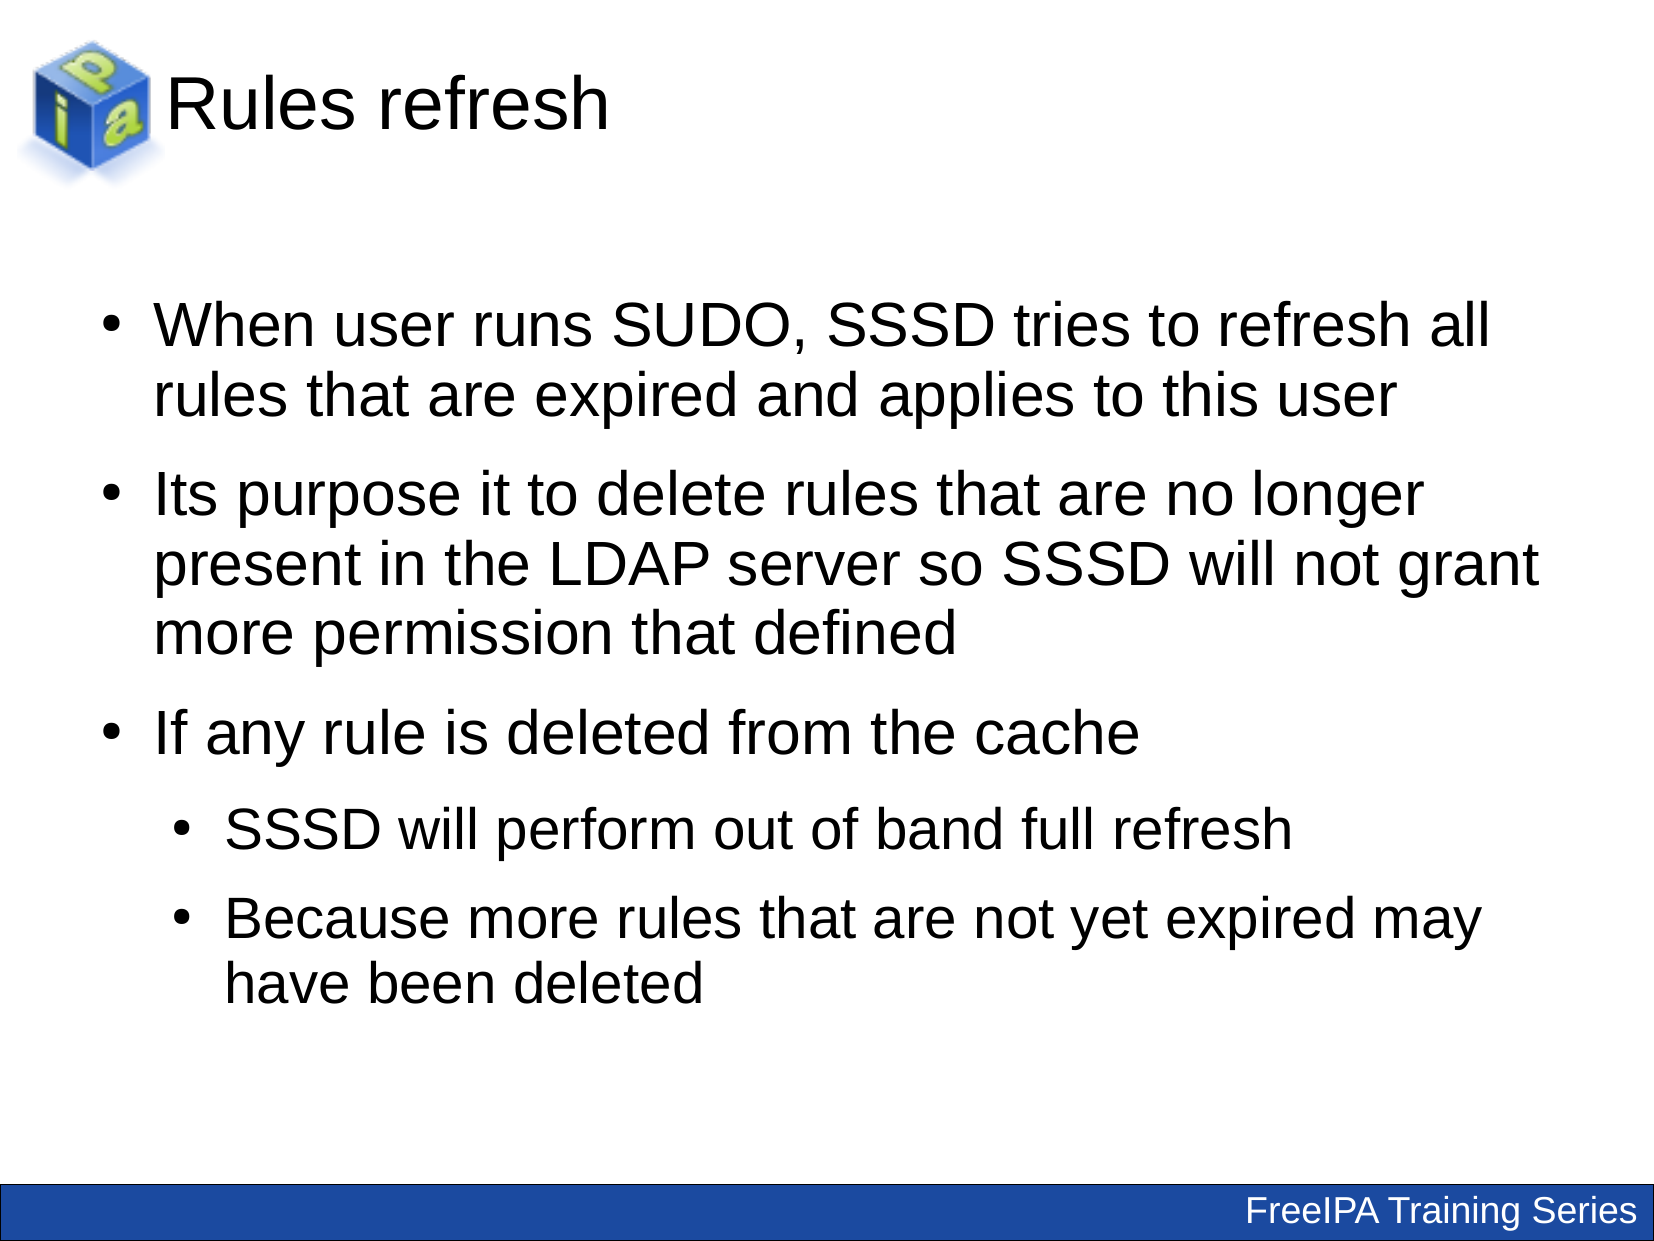

# Rules refresh
When user runs SUDO, SSSD tries to refresh all rules that are expired and applies to this user
Its purpose it to delete rules that are no longer present in the LDAP server so SSSD will not grant more permission that defined
If any rule is deleted from the cache
SSSD will perform out of band full refresh
Because more rules that are not yet expired may have been deleted